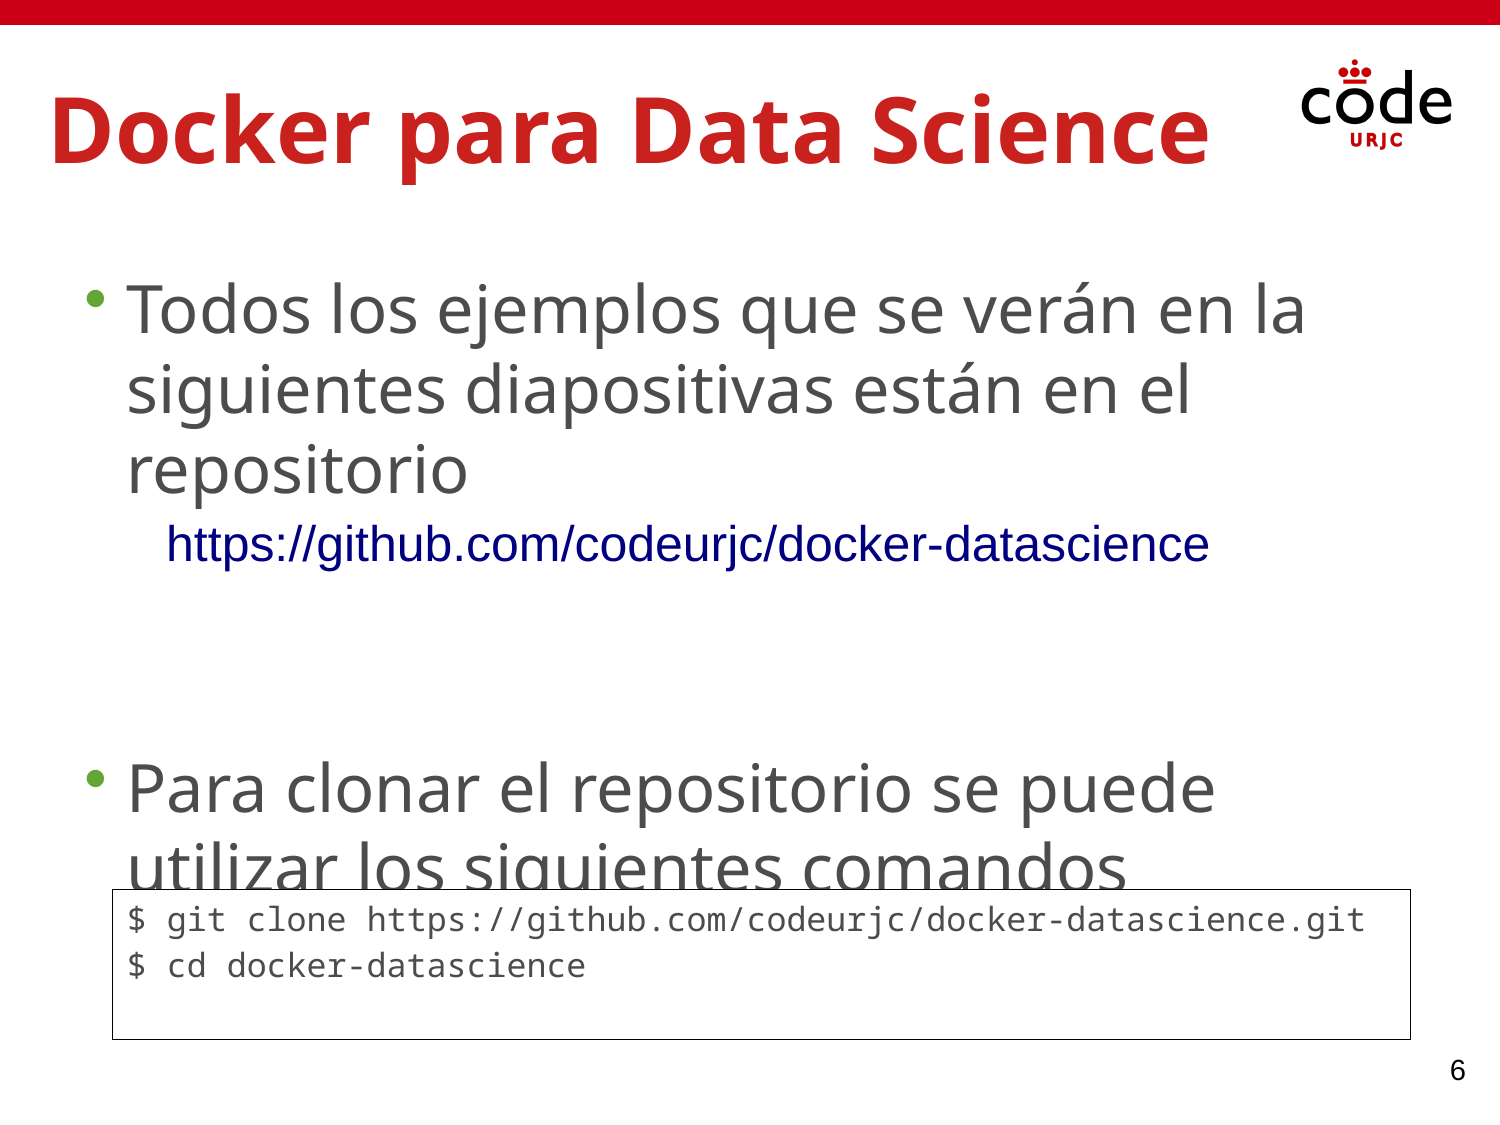

# Docker para Data Science
Todos los ejemplos que se verán en la siguientes diapositivas están en el repositorio
Para clonar el repositorio se puede utilizar los siguientes comandos
https://github.com/codeurjc/docker-datascience
$ git clone https://github.com/codeurjc/docker-datascience.git
$ cd docker-datascience